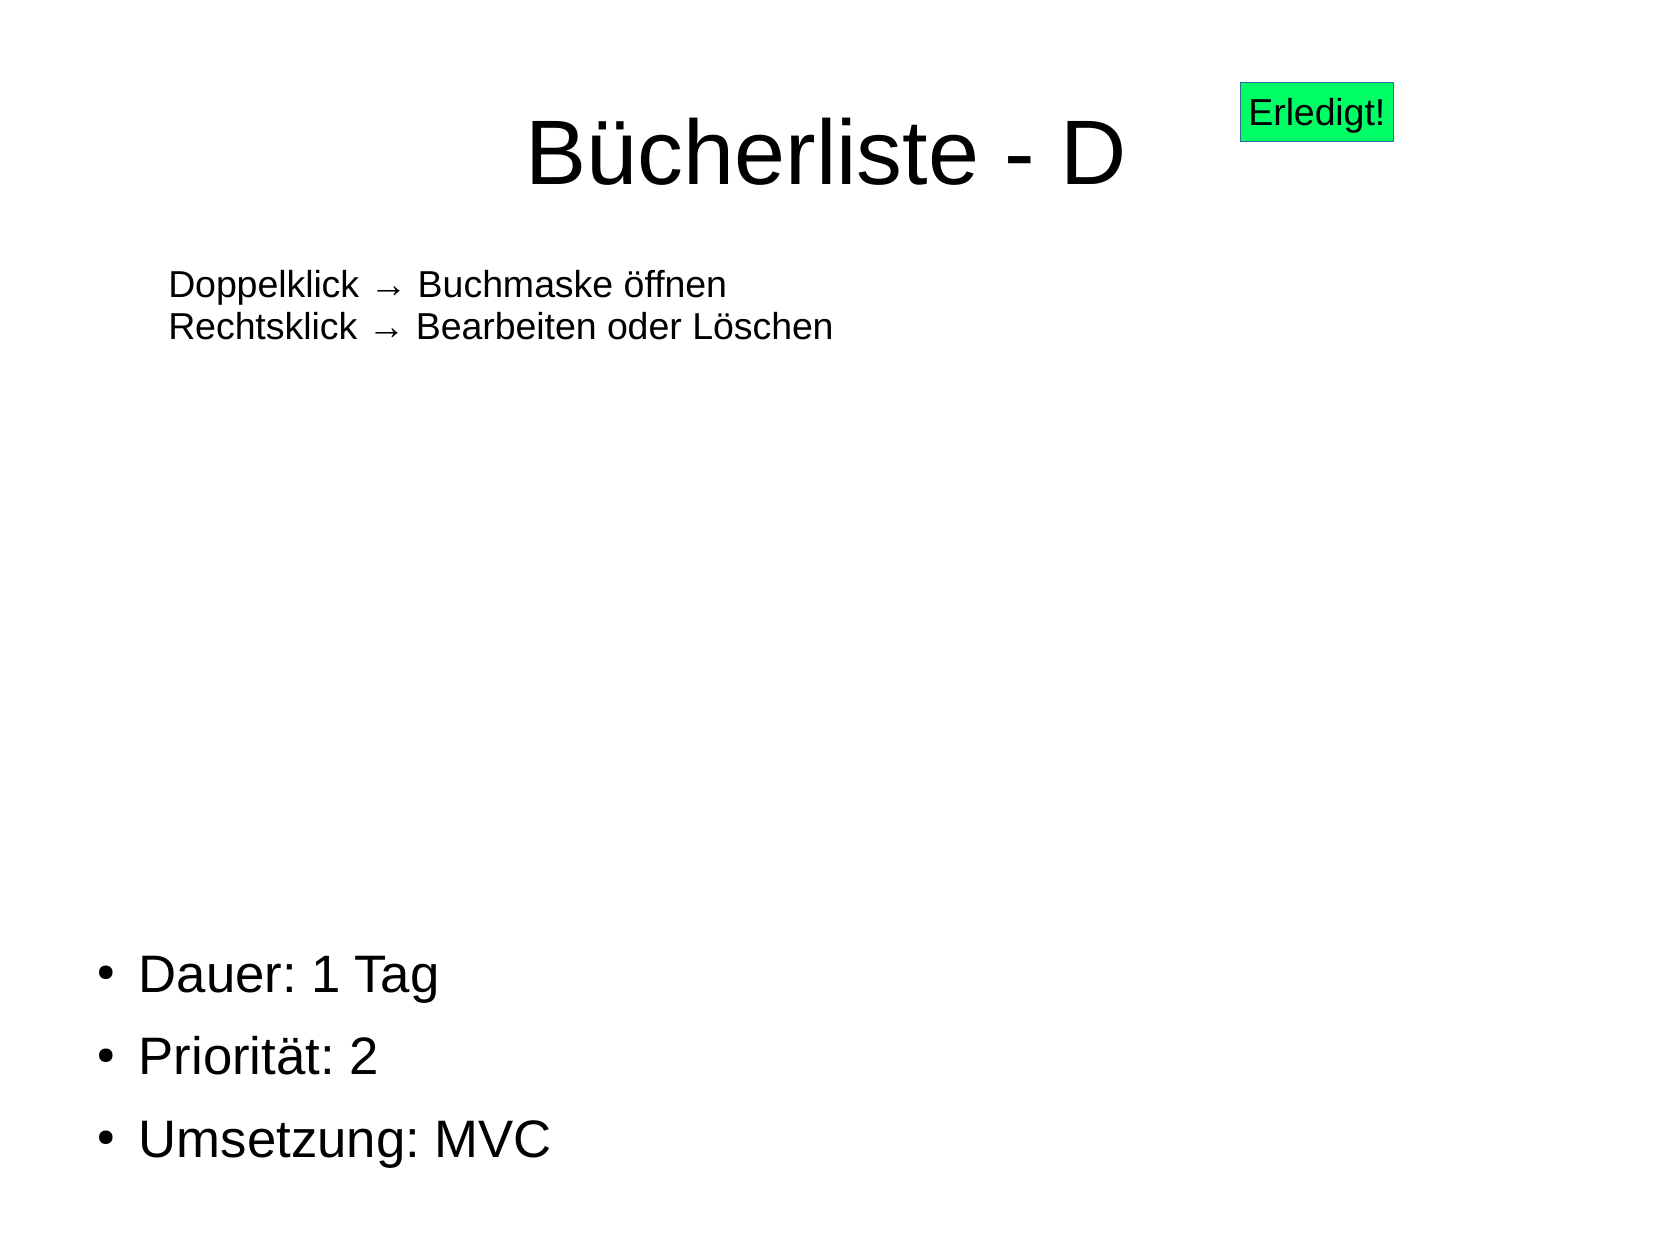

# Bücherliste - D
Erledigt!
Doppelklick → Buchmaske öffnen
Rechtsklick → Bearbeiten oder Löschen
Dauer: 1 Tag
Priorität: 2
Umsetzung: MVC